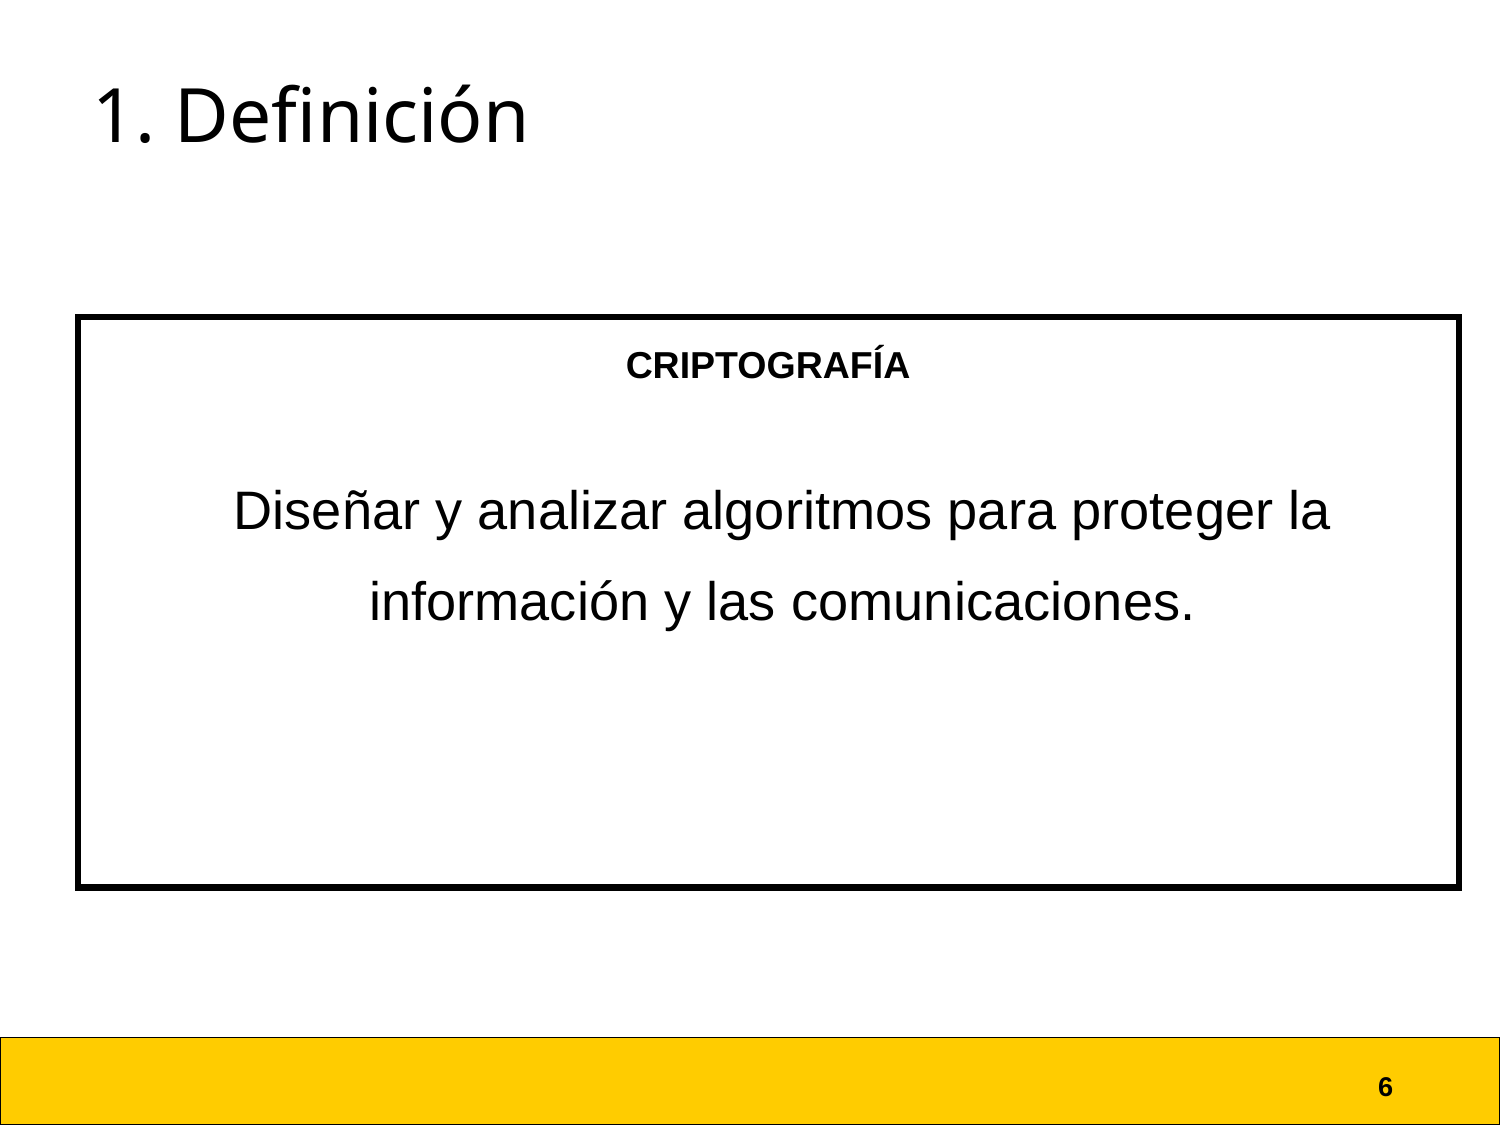

# 1. Definición
CRIPTOGRAFÍA
Diseñar y analizar algoritmos para proteger la información y las comunicaciones.